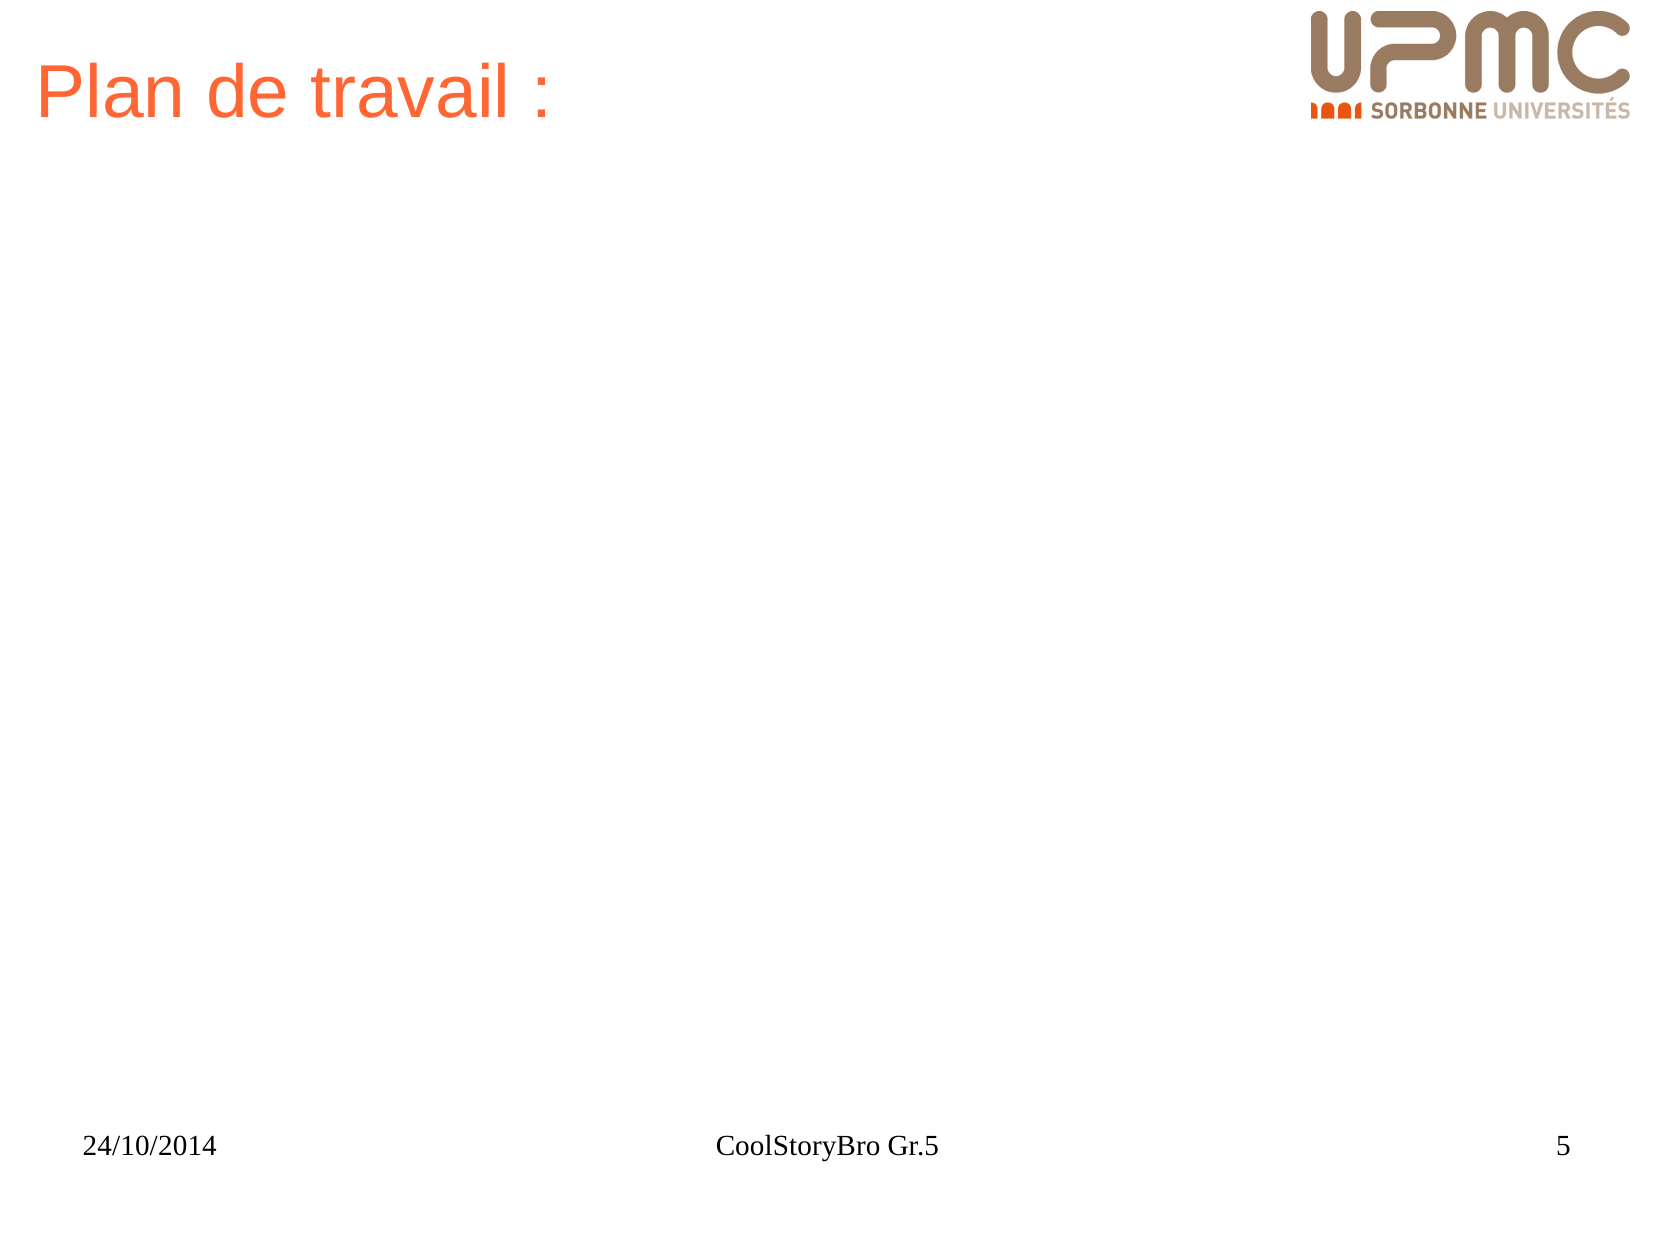

# Plan de travail :
24/10/2014
CoolStoryBro Gr.5
5